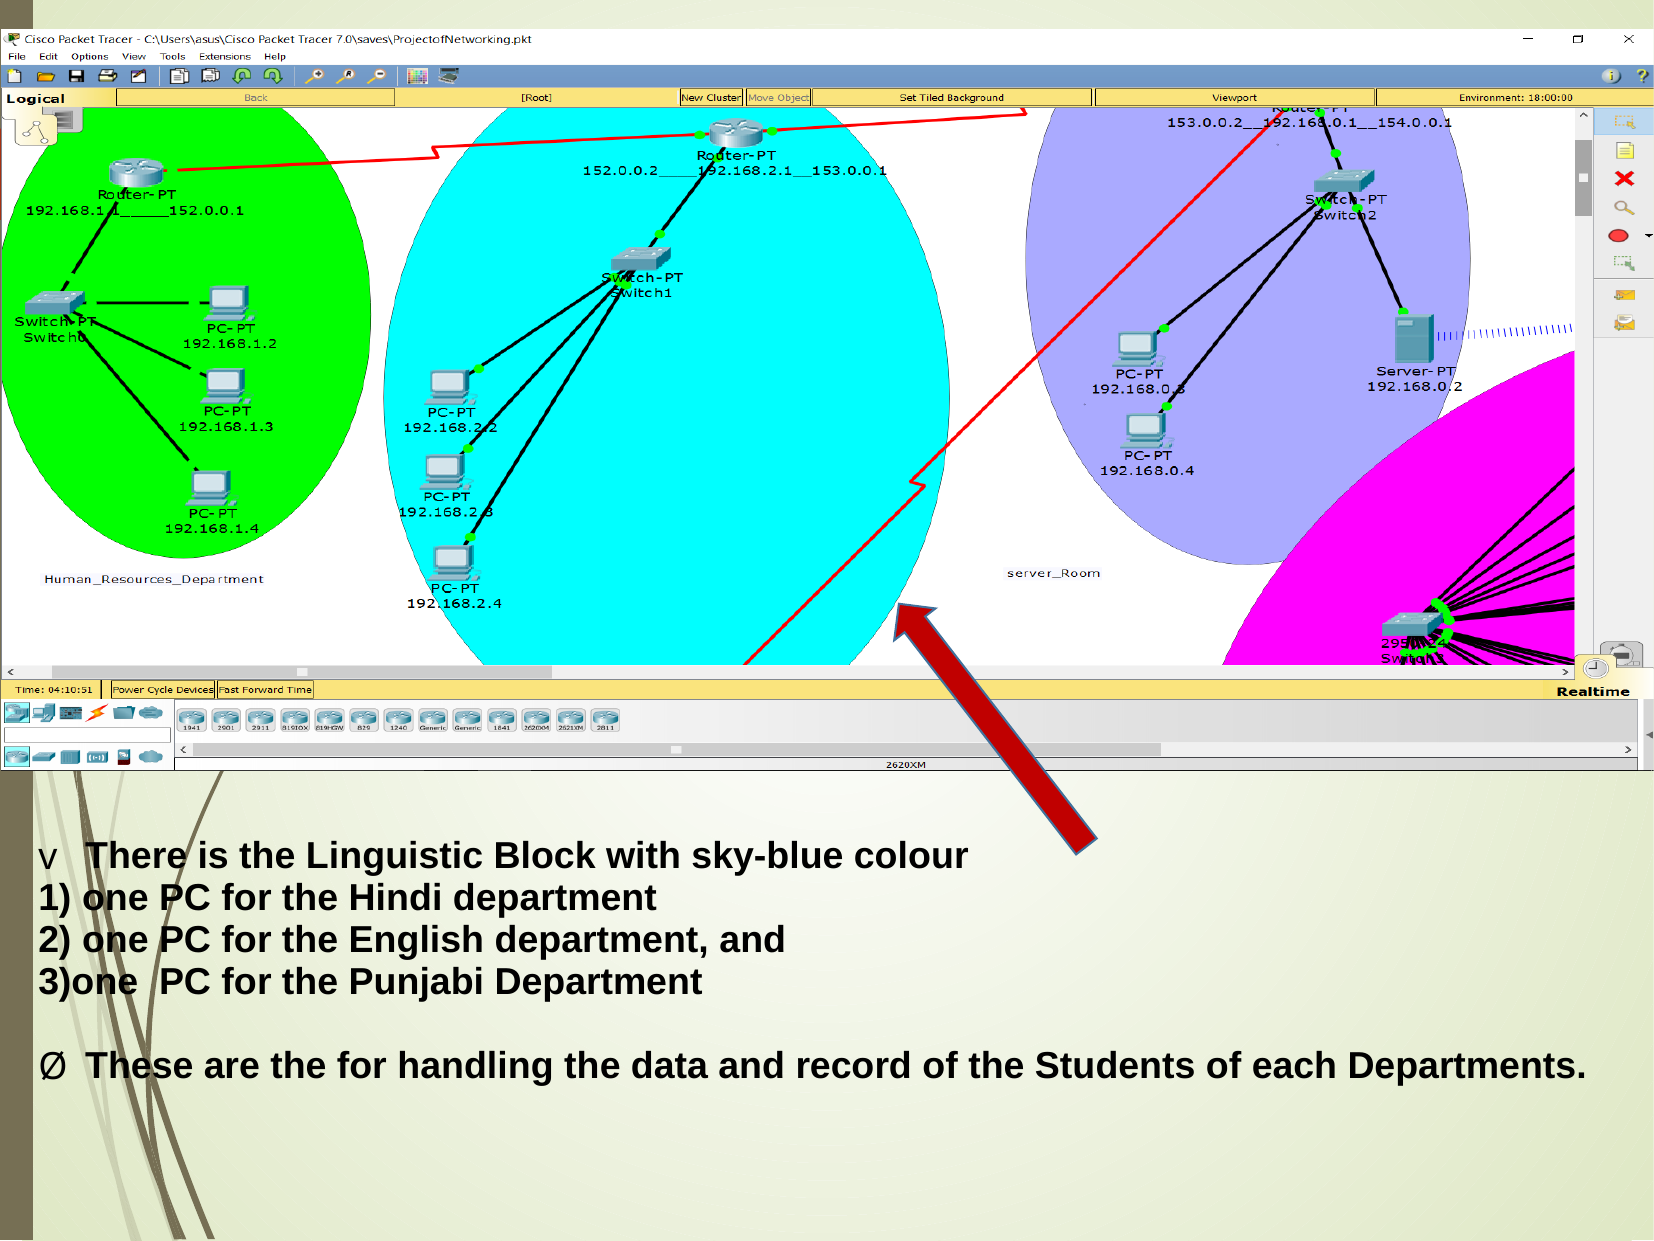

There is the Linguistic Block with sky-blue colour
1) one PC for the Hindi department
2) one PC for the English department, and
3)one PC for the Punjabi Department
These are the for handling the data and record of the Students of each Departments.